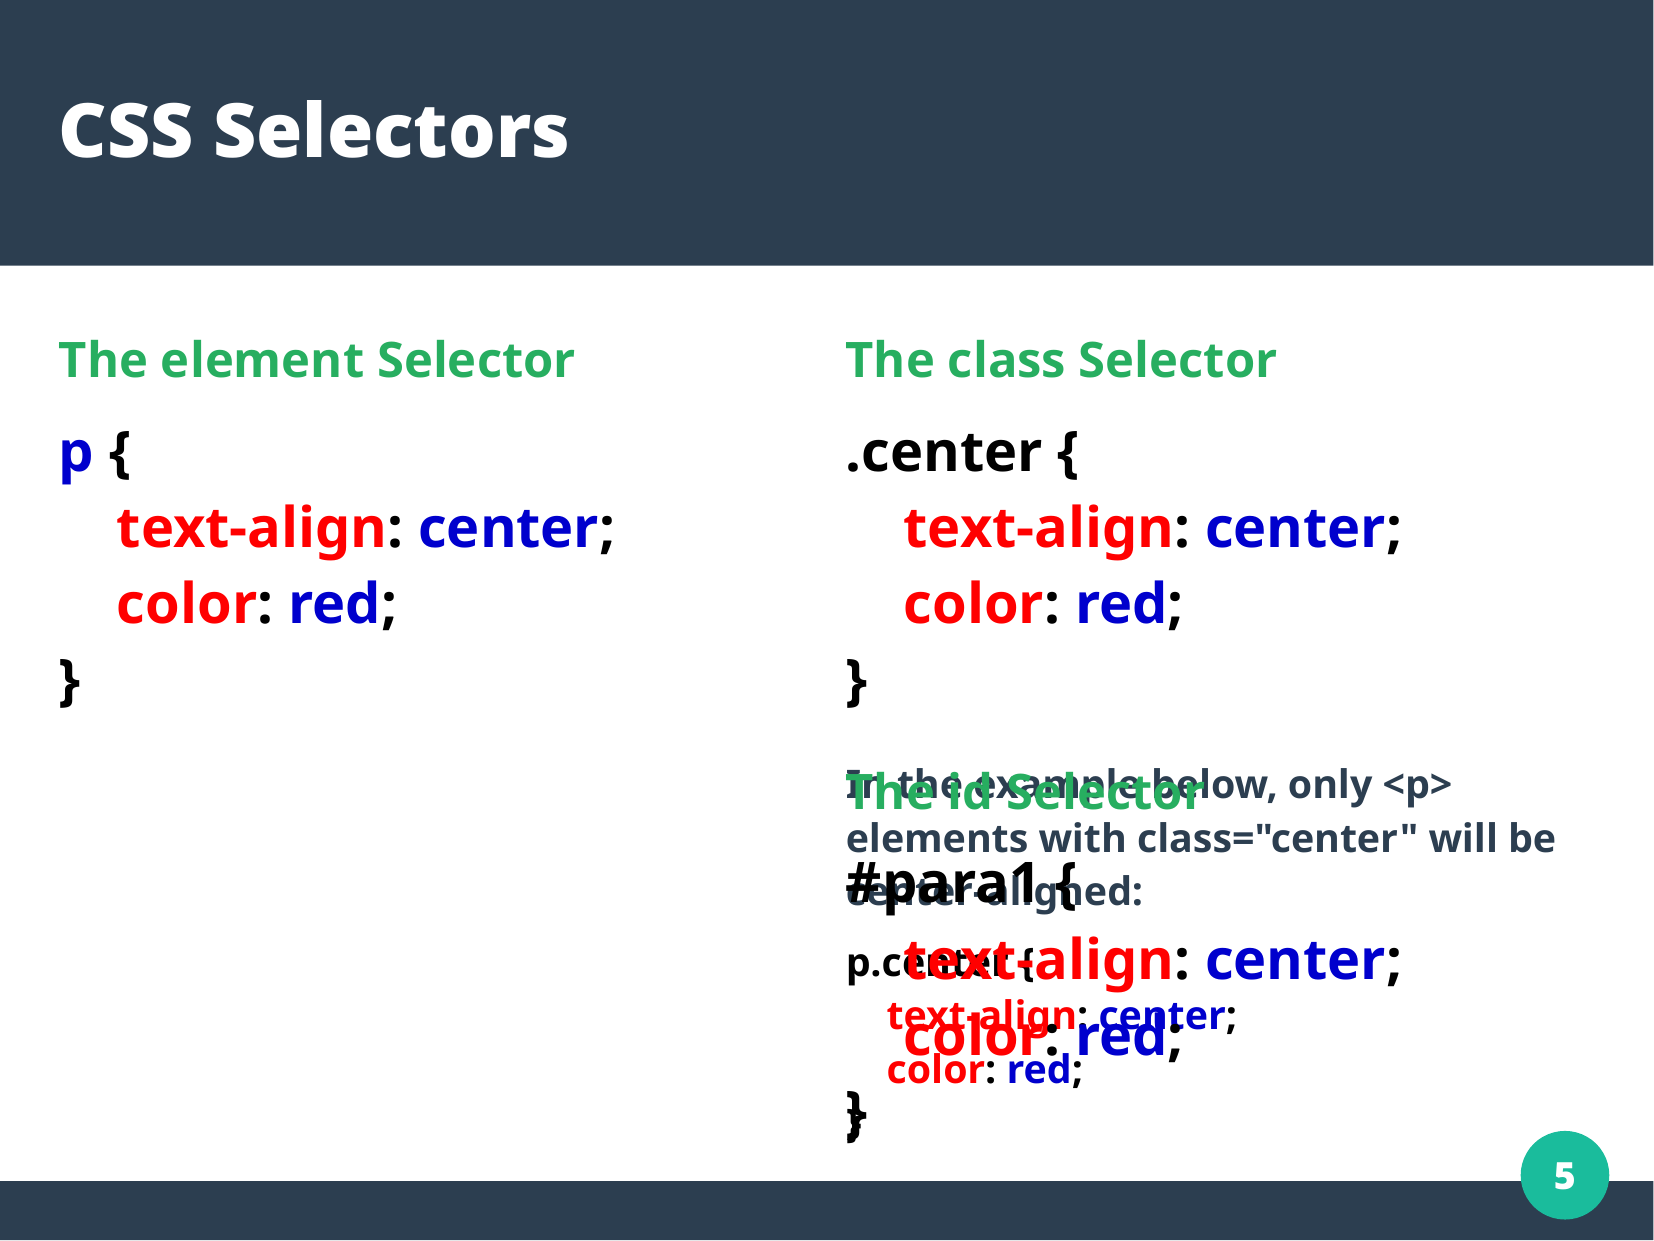

# CSS Selectors
The element Selector
p {
    text-align: center;
    color: red;
}
The class Selector
.center {
    text-align: center;
    color: red;
}
In the example below, only <p> elements with class="center" will be center-aligned:
p.center {
    text-align: center;
    color: red;
}
The id Selector
#para1 {
    text-align: center;
    color: red;
}
5